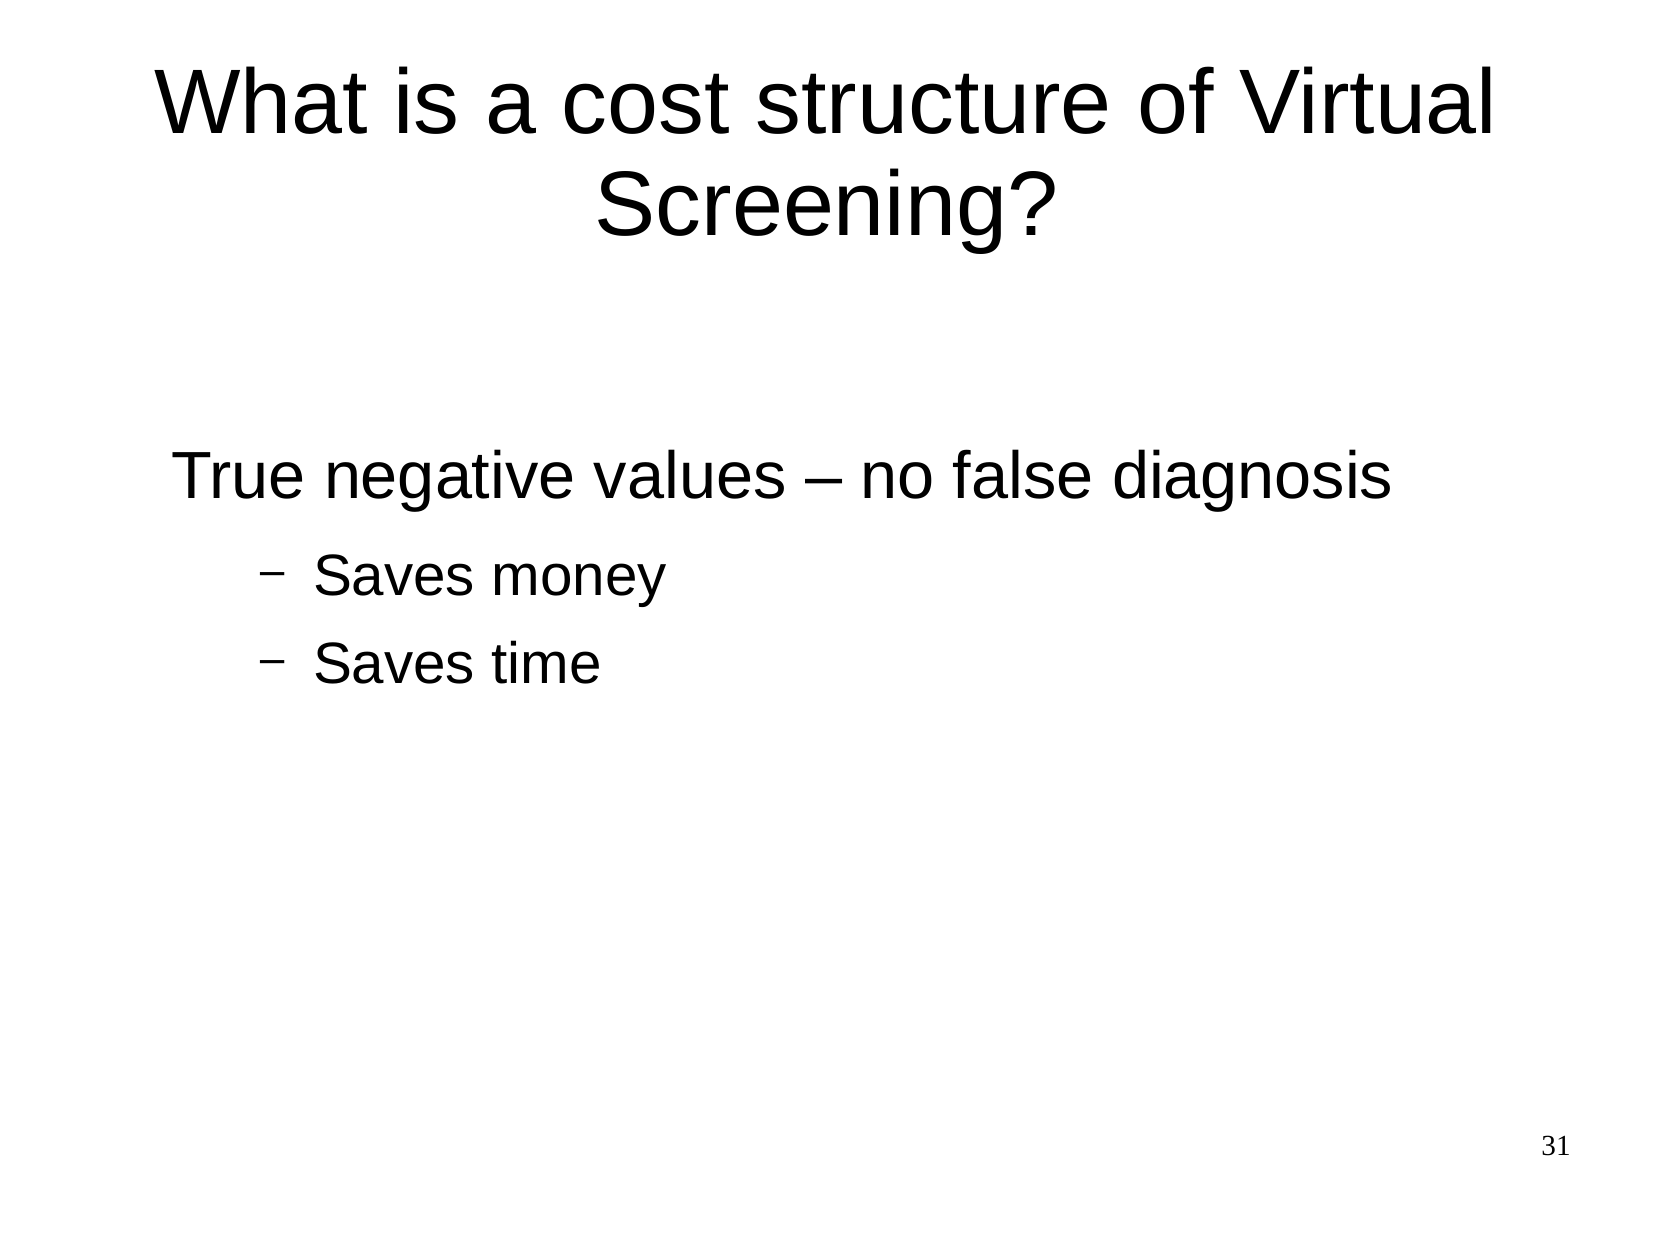

# What is a cost structure of Virtual Screening?
True negative values – no false diagnosis
Saves money
Saves time
31